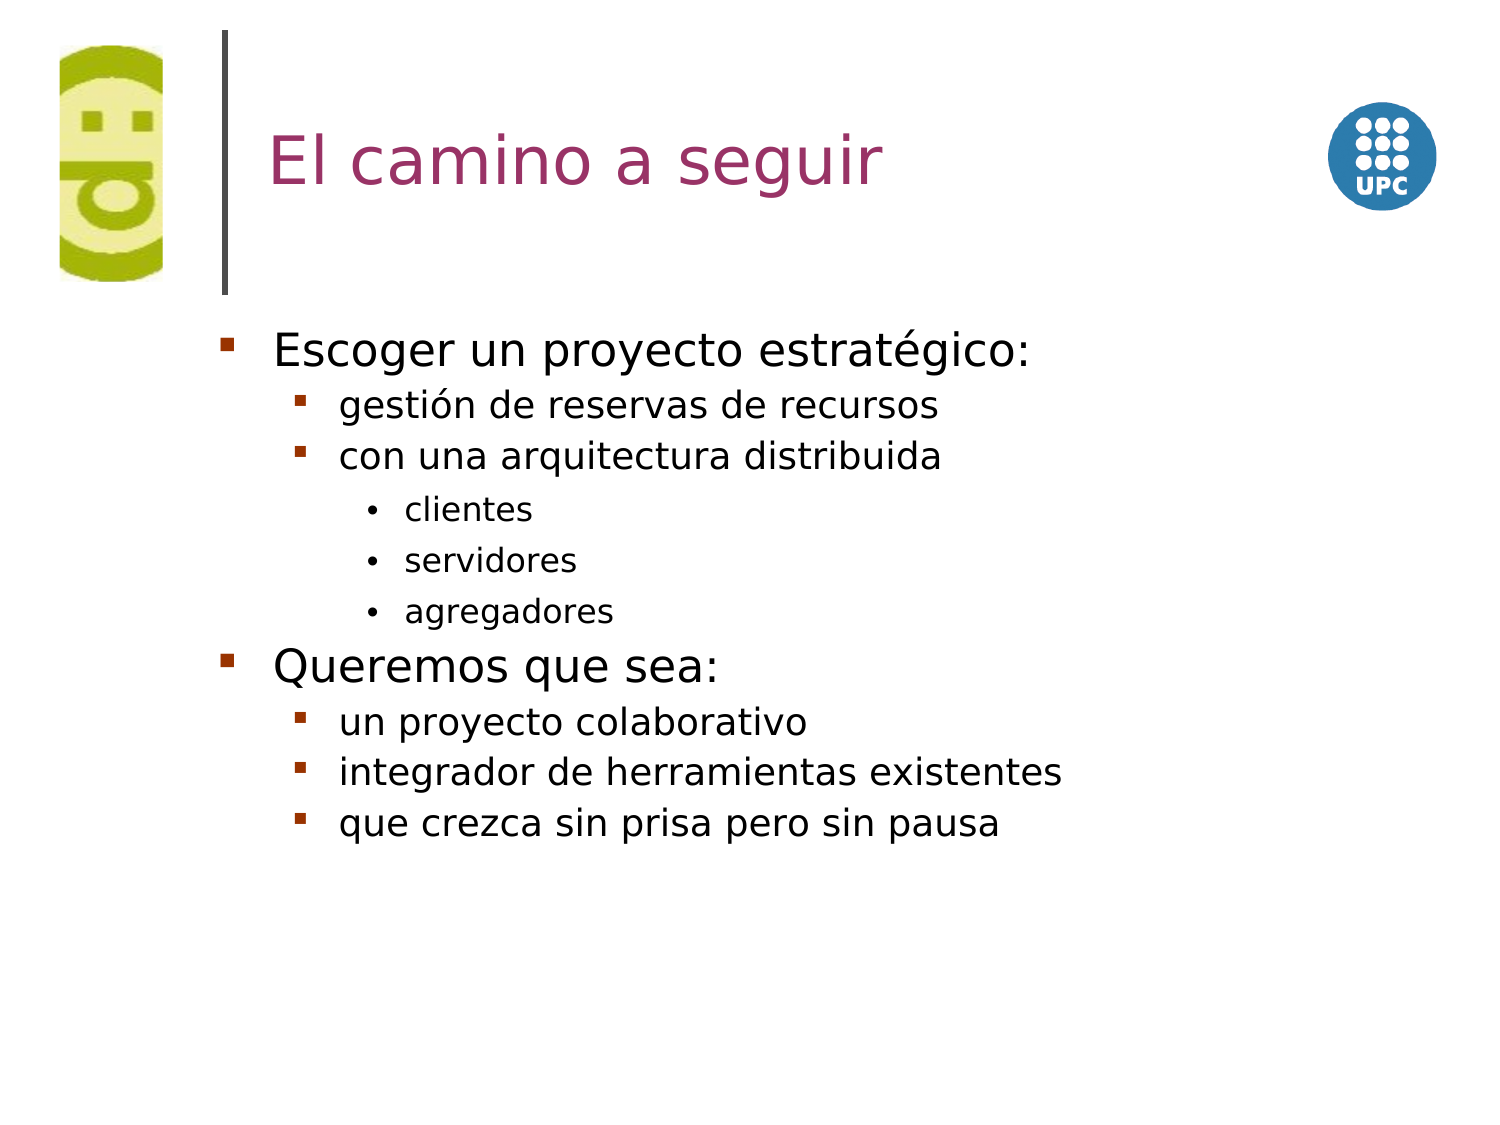

# El camino a seguir
Escoger un proyecto estratégico:
gestión de reservas de recursos
con una arquitectura distribuida
clientes
servidores
agregadores
Queremos que sea:
un proyecto colaborativo
integrador de herramientas existentes
que crezca sin prisa pero sin pausa